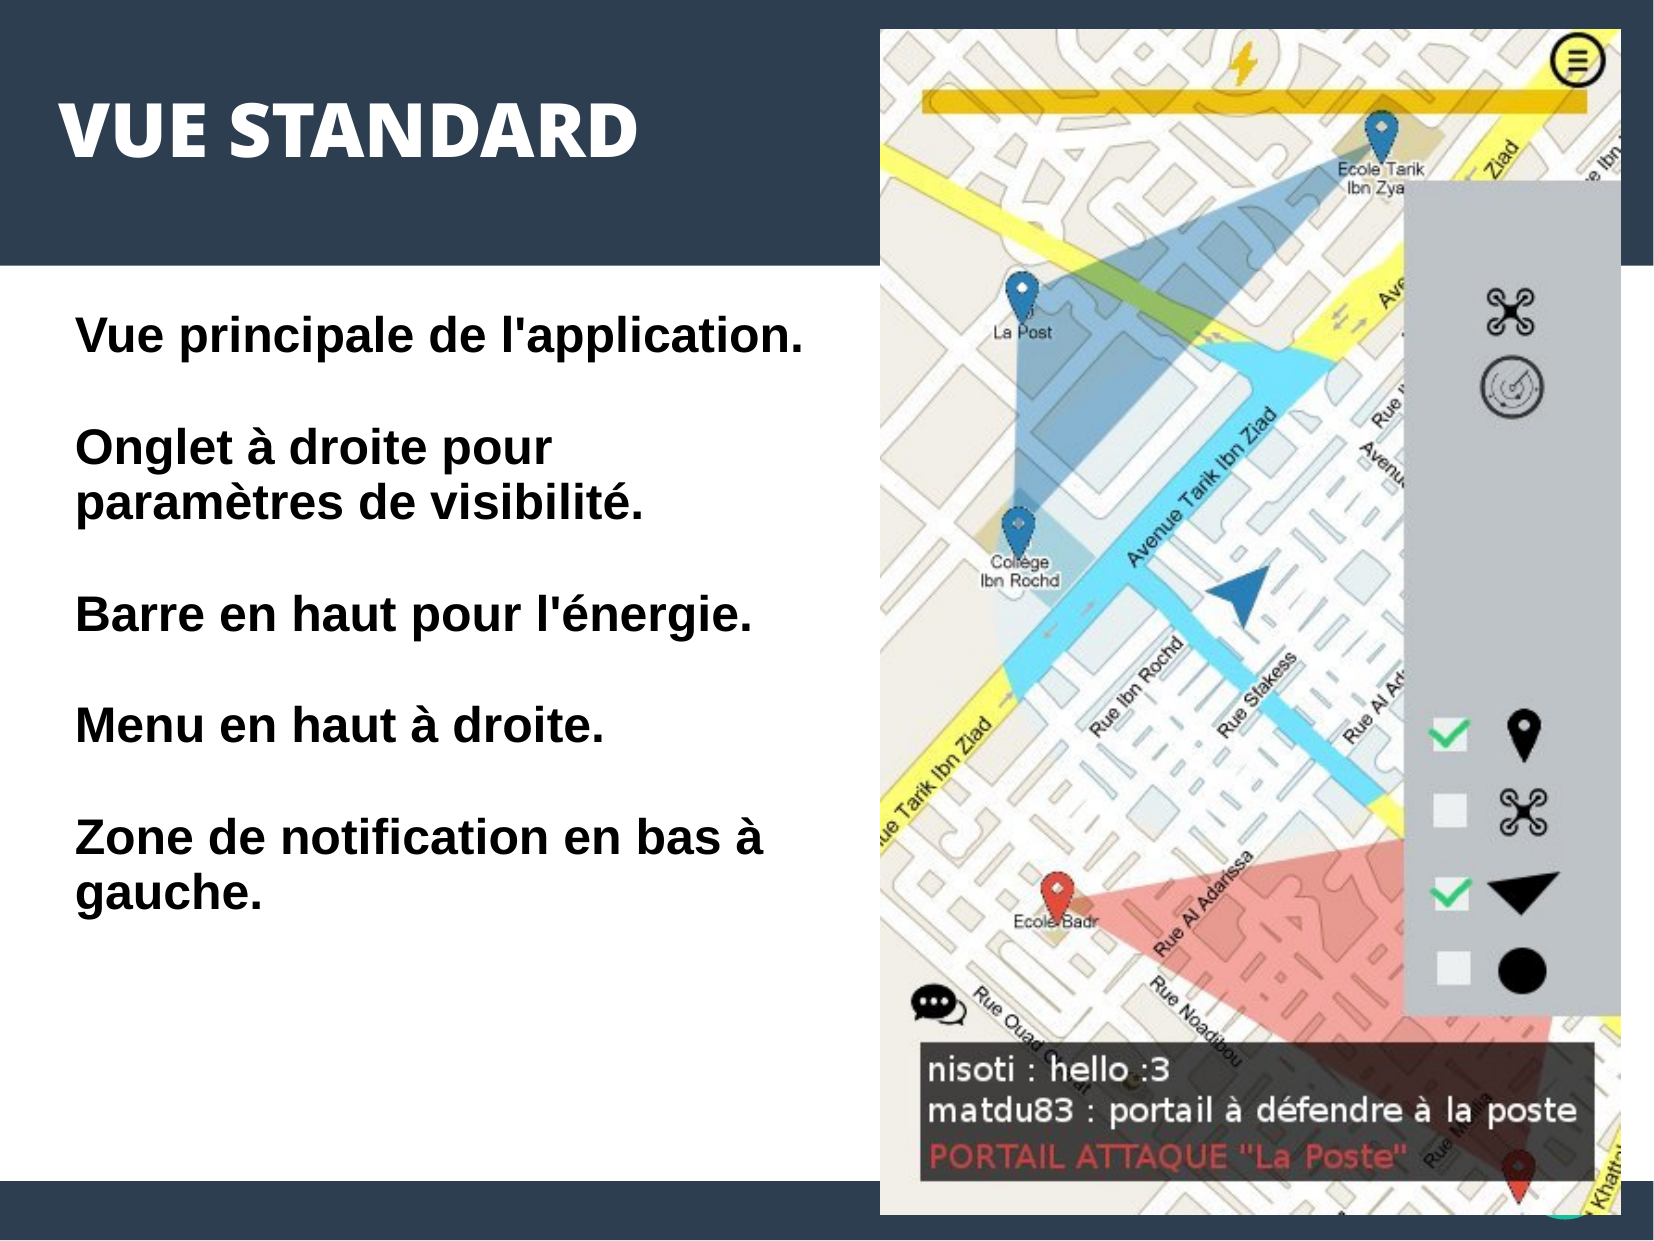

# VUE STANDARD
Vue principale de l'application.
Onglet à droite pour paramètres de visibilité.
Barre en haut pour l'énergie.
Menu en haut à droite.
Zone de notification en bas à gauche.